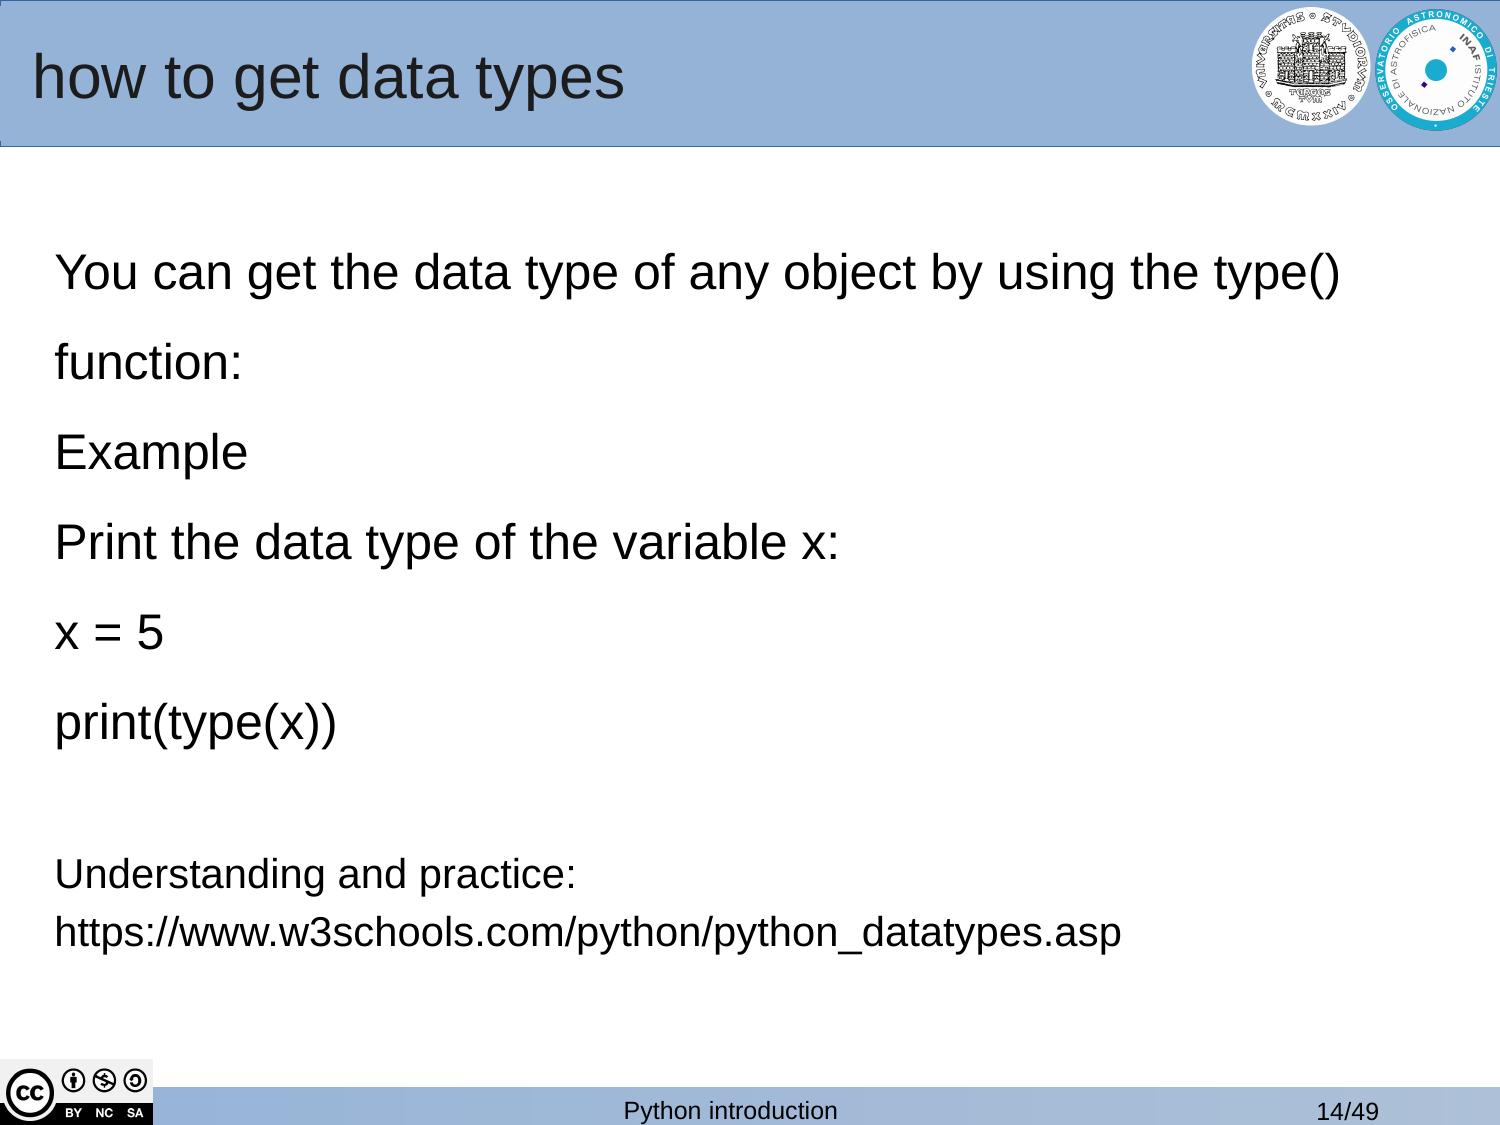

how to get data types
# You can get the data type of any object by using the type() function:
Example
Print the data type of the variable x:
x = 5
print(type(x))
Understanding and practice:
https://www.w3schools.com/python/python_datatypes.asp